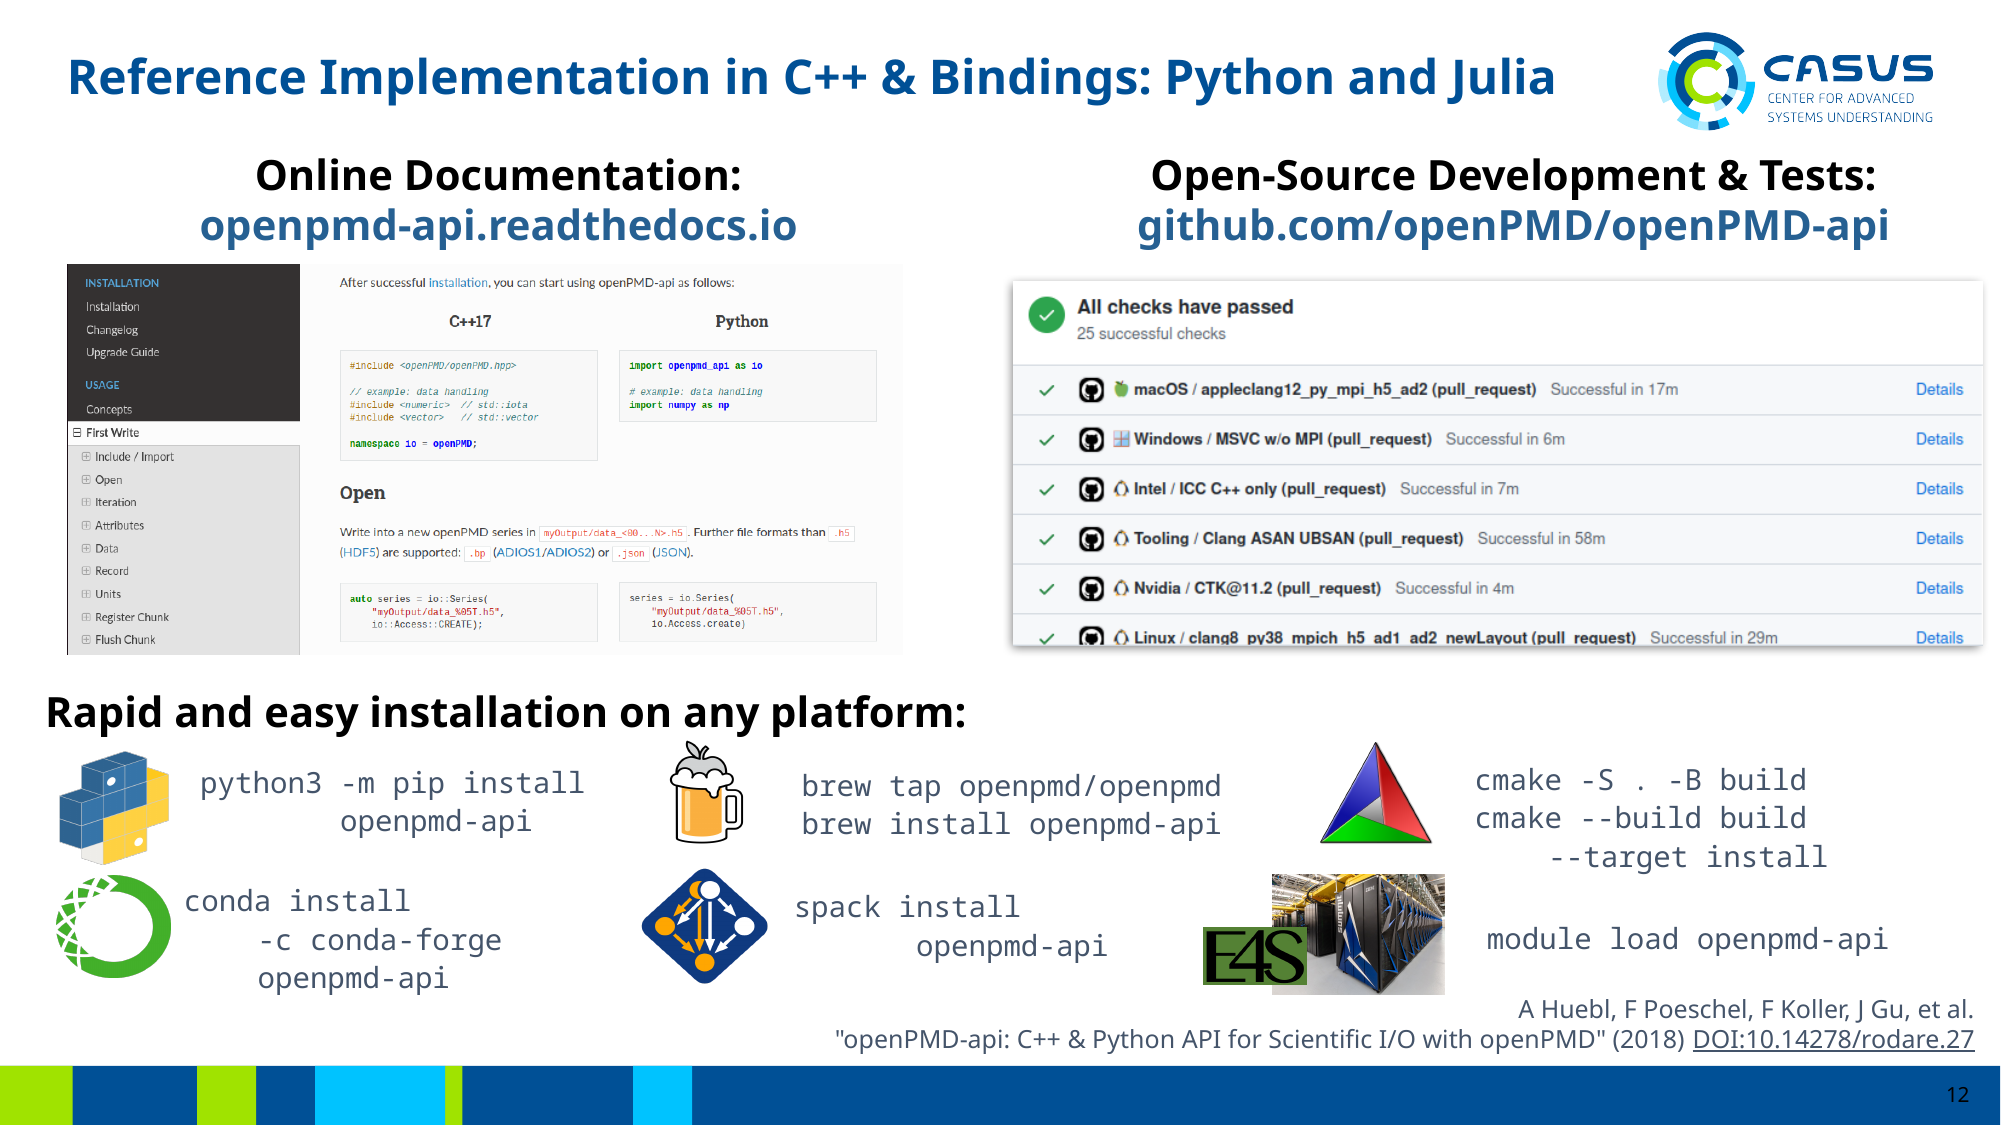

# Reference Implementation in C++ & Bindings: Python and Julia
Online Documentation:
openpmd-api.readthedocs.io
Open-Source Development & Tests:
github.com/openPMD/openPMD-api
Rapid and easy installation on any platform:
cmake -S . -B build
cmake --build build
	--target install
python3 -m pip install
 openpmd-api
brew tap openpmd/openpmd
brew install openpmd-api
conda install
	-c conda-forge
	openpmd-api
spack install
 openpmd-api
module load openpmd-api
A Huebl, F Poeschel, F Koller, J Gu, et al.
"openPMD-api: C++ & Python API for Scientific I/O with openPMD" (2018) DOI:10.14278/rodare.27
12